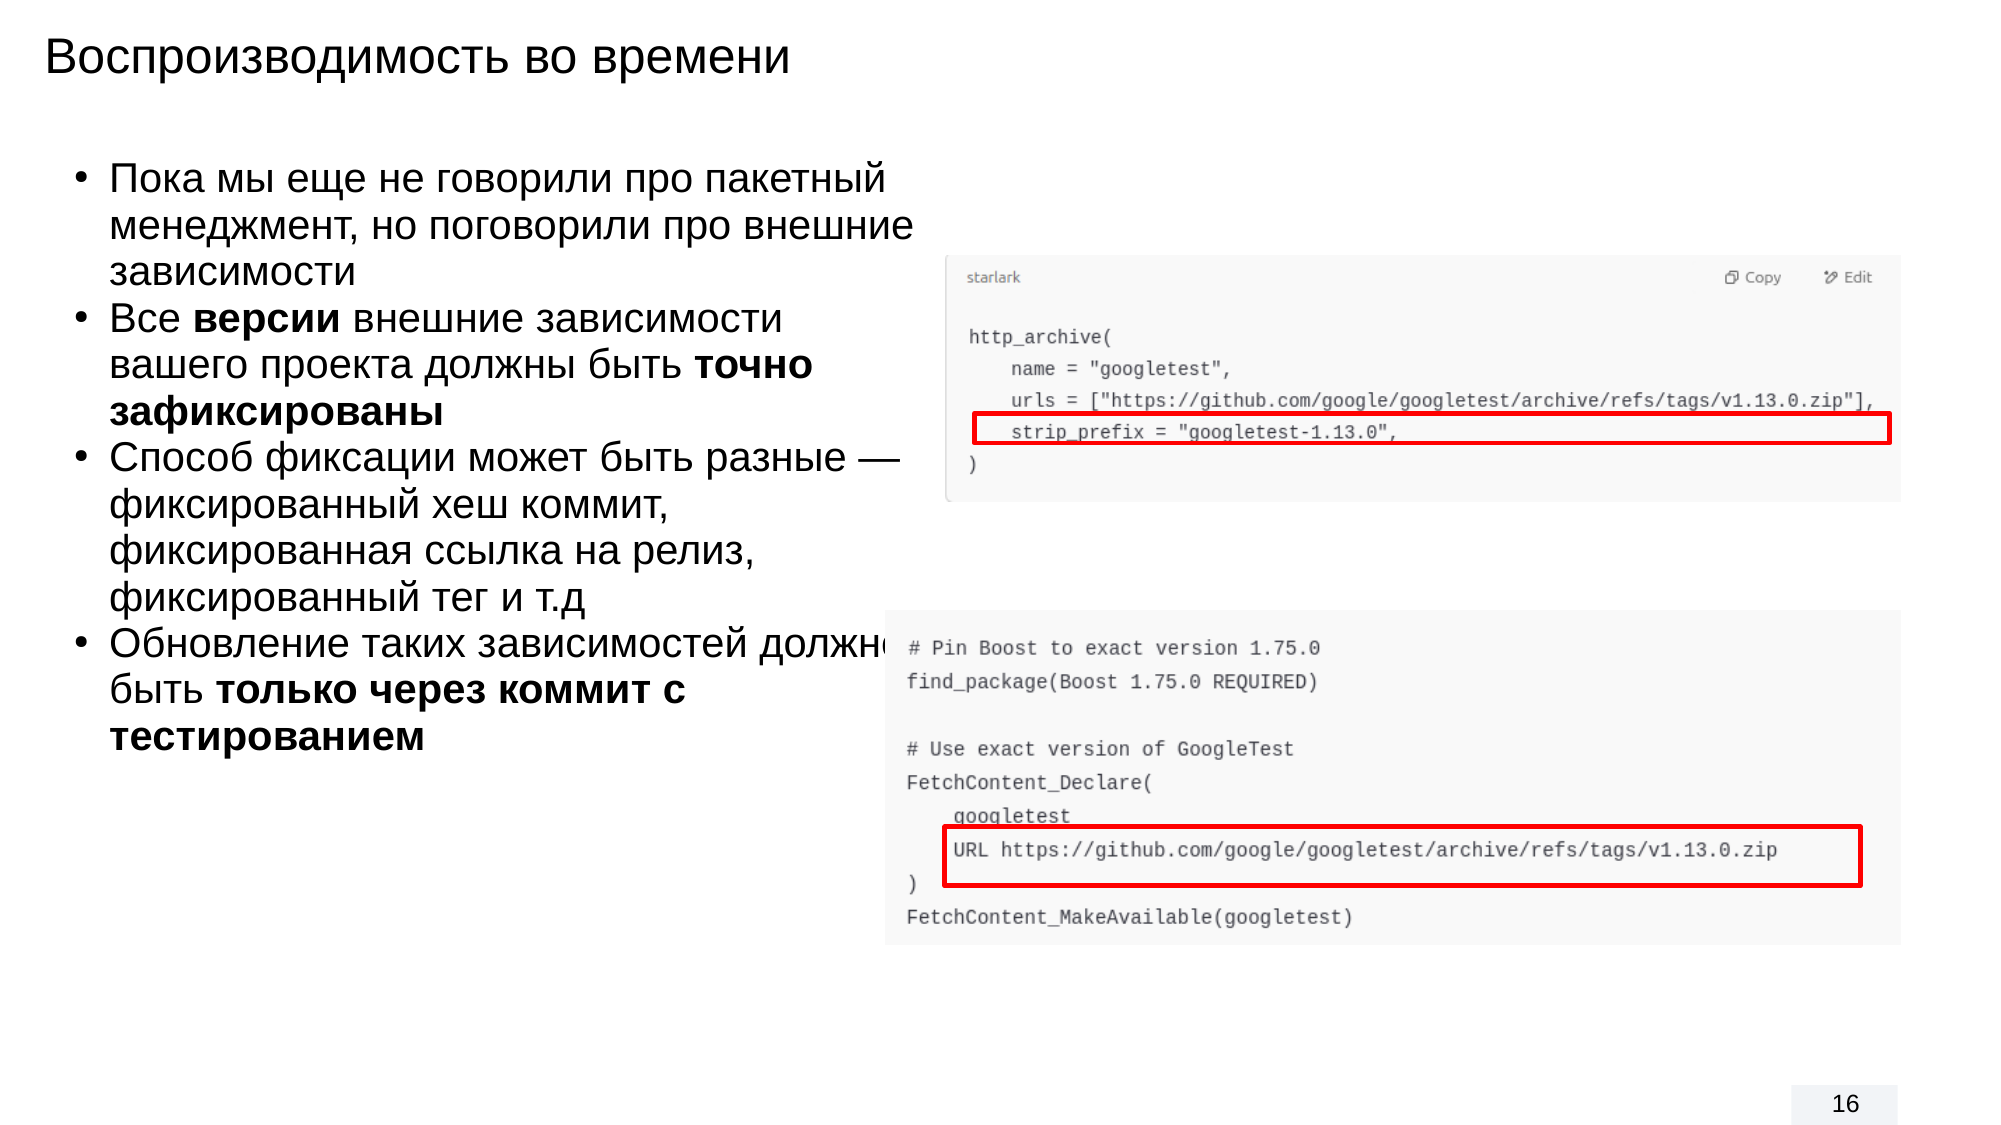

Воспроизводимость во времени
Пока мы еще не говорили про пакетный менеджмент, но поговорили про внешние зависимости
Все версии внешние зависимости вашего проекта должны быть точно зафиксированы
Способ фиксации может быть разные — фиксированный хеш коммит, фиксированная ссылка на релиз, фиксированный тег и т.д
Обновление таких зависимостей должно быть только через коммит с тестированием